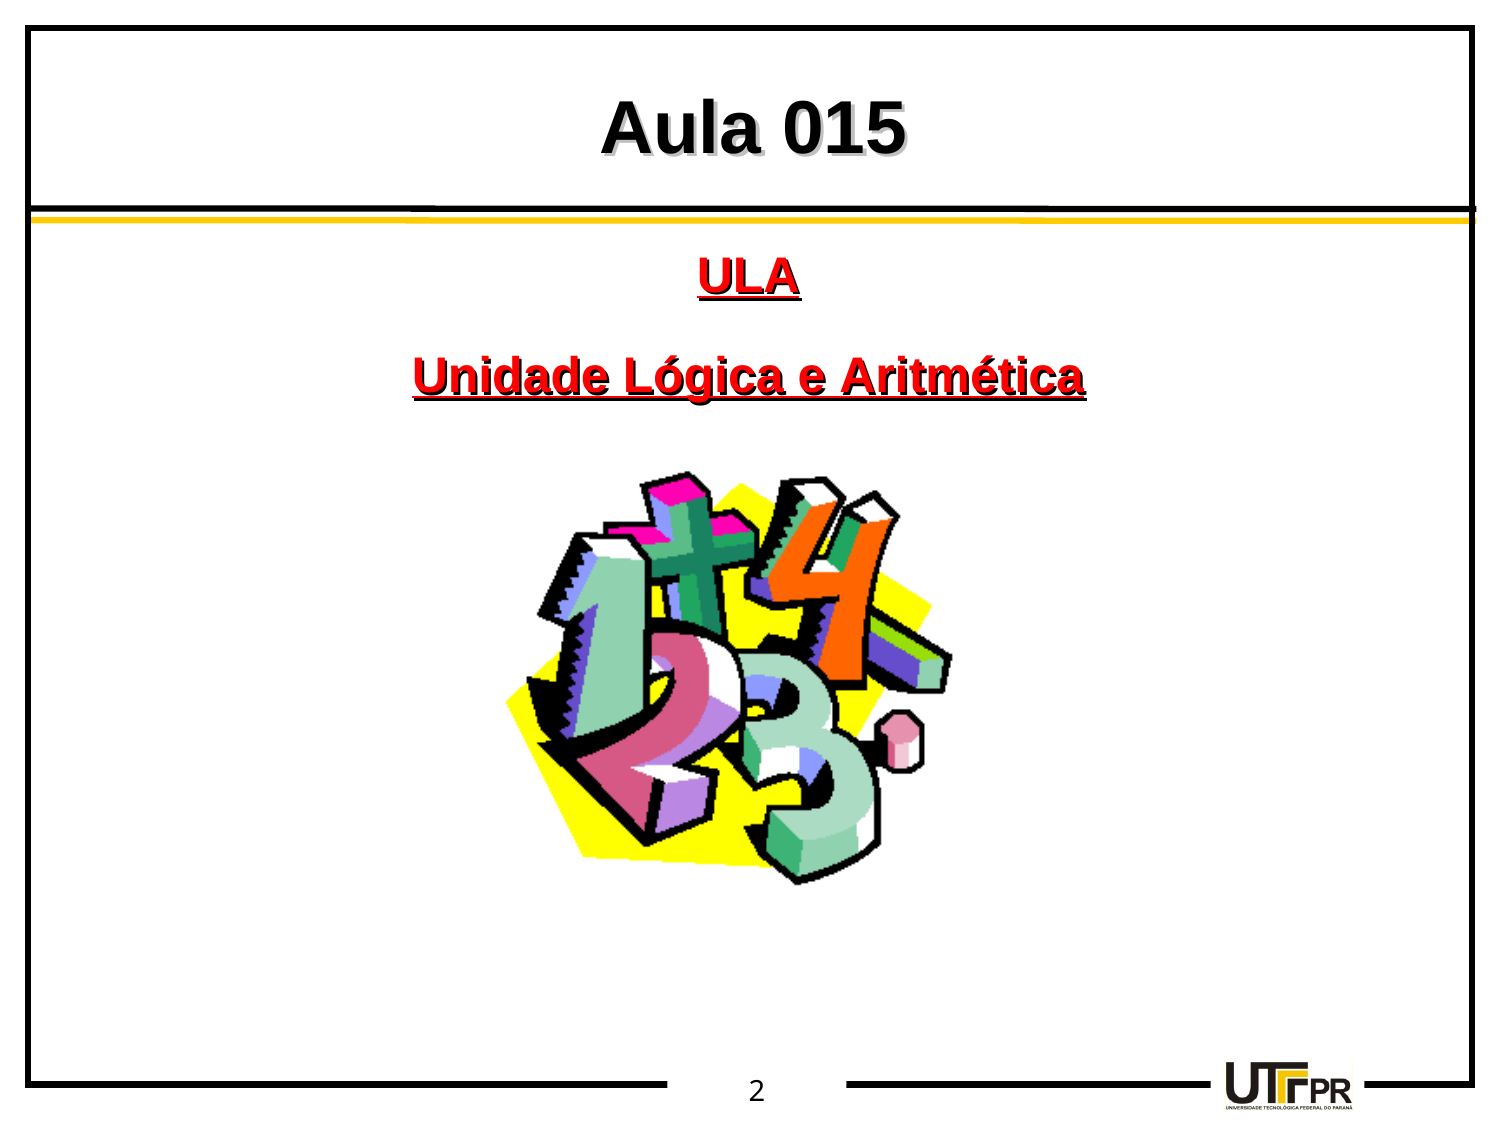

# Aula 015
ULA
Unidade Lógica e Aritmética